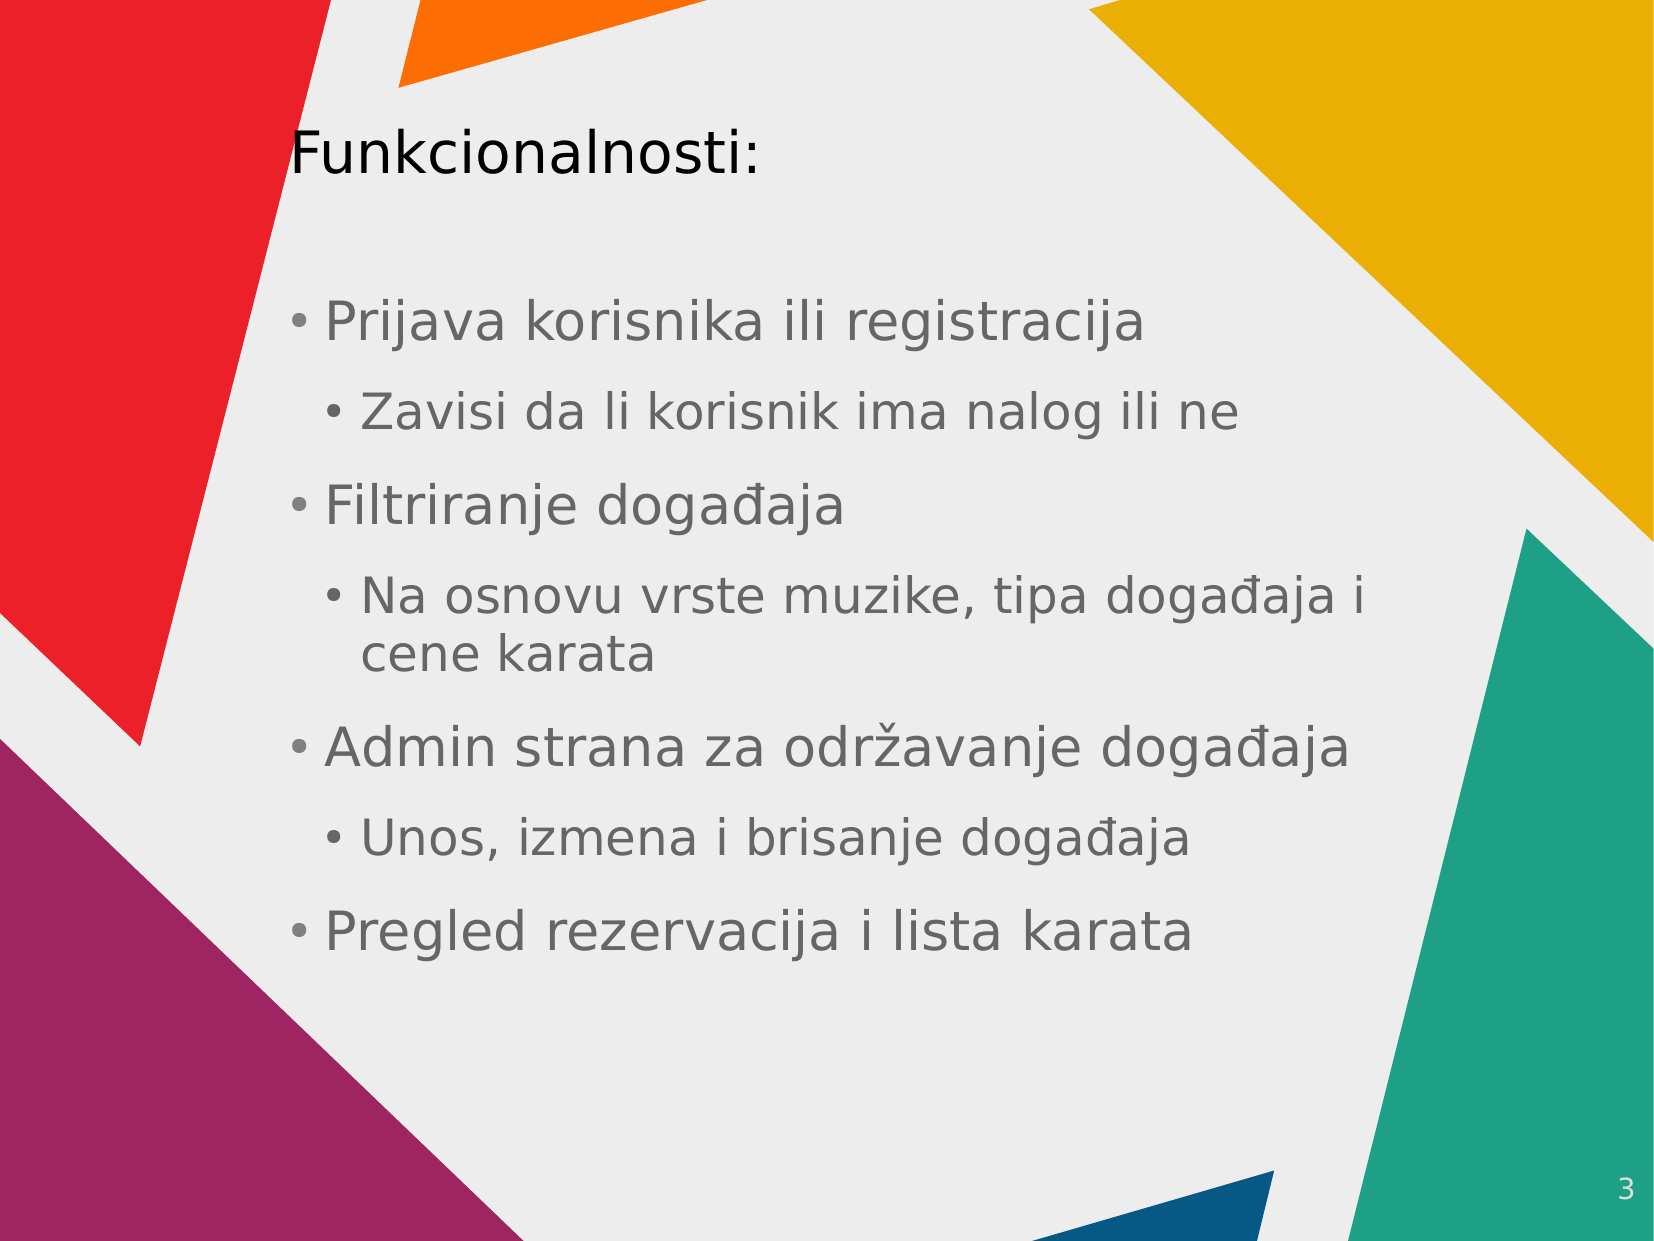

# Funkcionalnosti:
Prijava korisnika ili registracija
Zavisi da li korisnik ima nalog ili ne
Filtriranje događaja
Na osnovu vrste muzike, tipa događaja i cene karata
Admin strana za održavanje događaja
Unos, izmena i brisanje događaja
Pregled rezervacija i lista karata
3